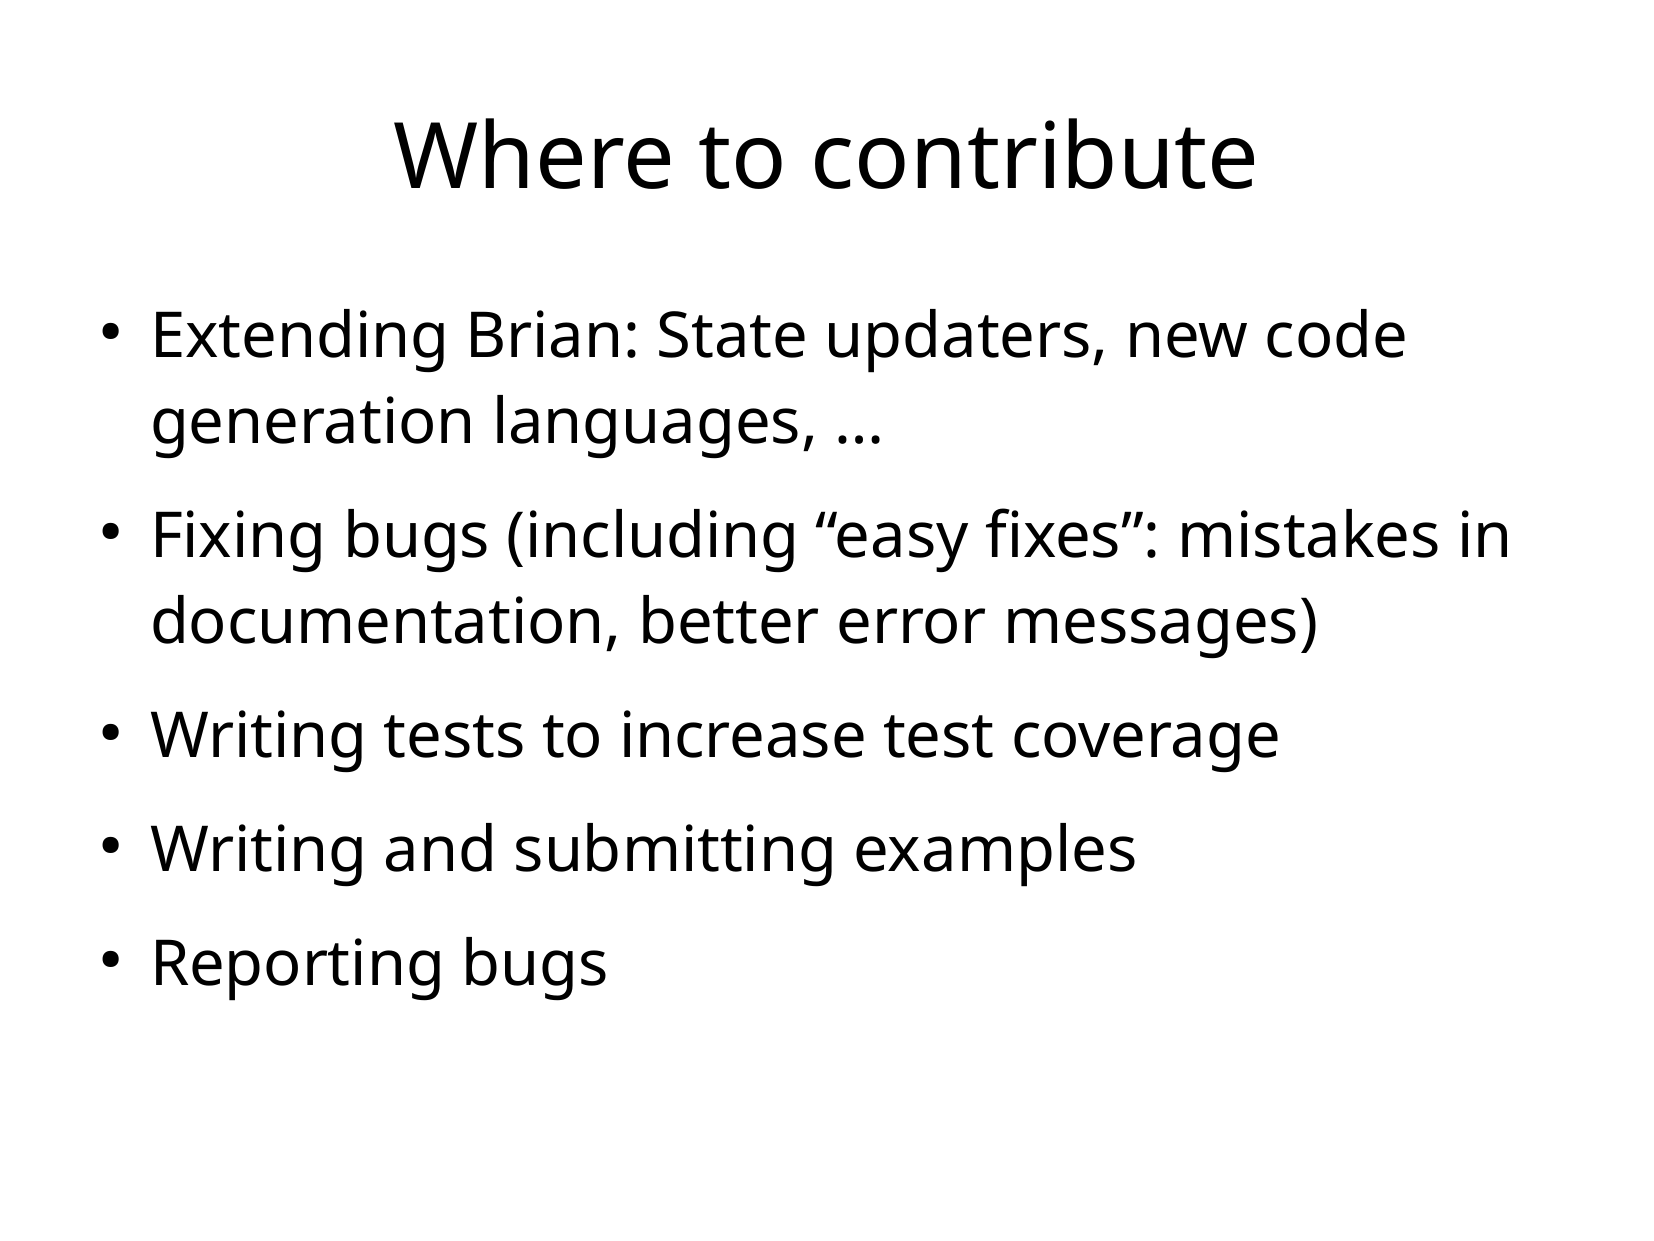

# Where to contribute
Extending Brian: State updaters, new code generation languages, …
Fixing bugs (including “easy fixes”: mistakes in documentation, better error messages)
Writing tests to increase test coverage
Writing and submitting examples
Reporting bugs